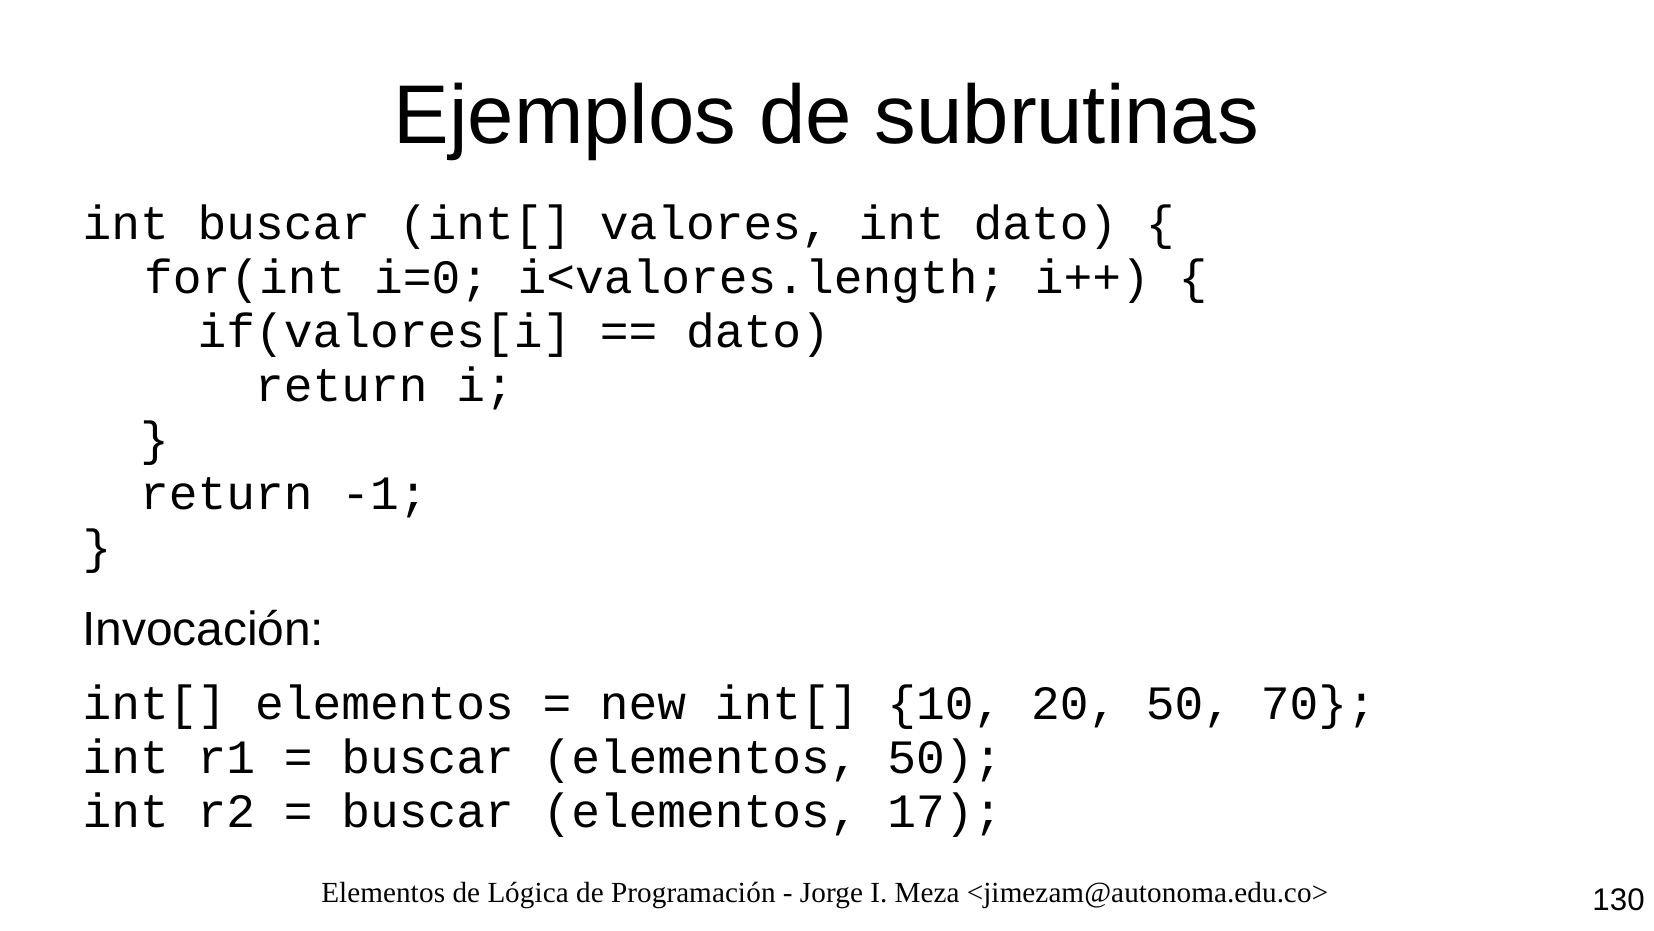

# Ejemplos de subrutinas
int buscar (int[] valores, int dato) {
	for(int i=0; i<valores.length; i++) {
 if(valores[i] == dato)
 return i;
 }
 return -1;
}
Invocación:
int[] elementos = new int[] {10, 20, 50, 70};
int r1 = buscar (elementos, 50);
int r2 = buscar (elementos, 17);
Elementos de Lógica de Programación - Jorge I. Meza <jimezam@autonoma.edu.co>